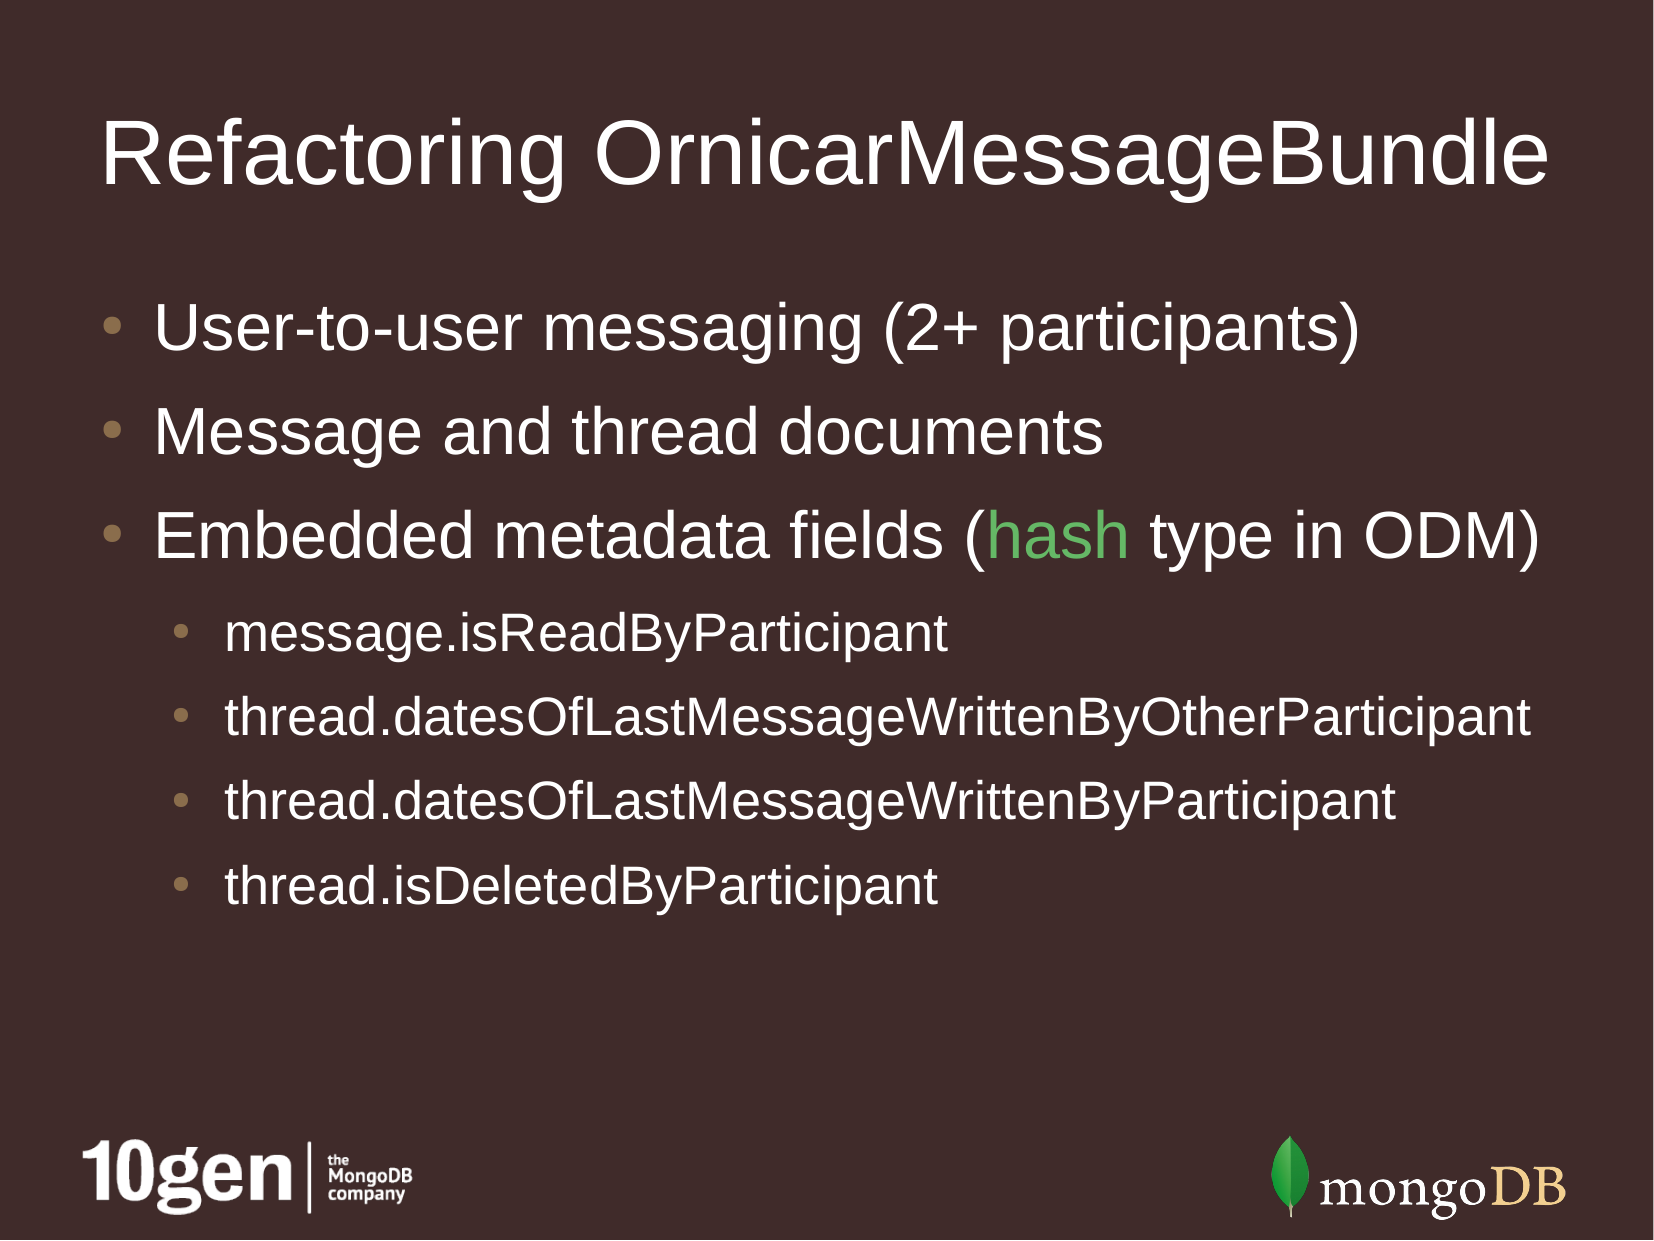

# Refactoring OrnicarMessageBundle
User-to-user messaging (2+ participants)
Message and thread documents
Embedded metadata fields (hash type in ODM)
message.isReadByParticipant
thread.datesOfLastMessageWrittenByOtherParticipant
thread.datesOfLastMessageWrittenByParticipant
thread.isDeletedByParticipant